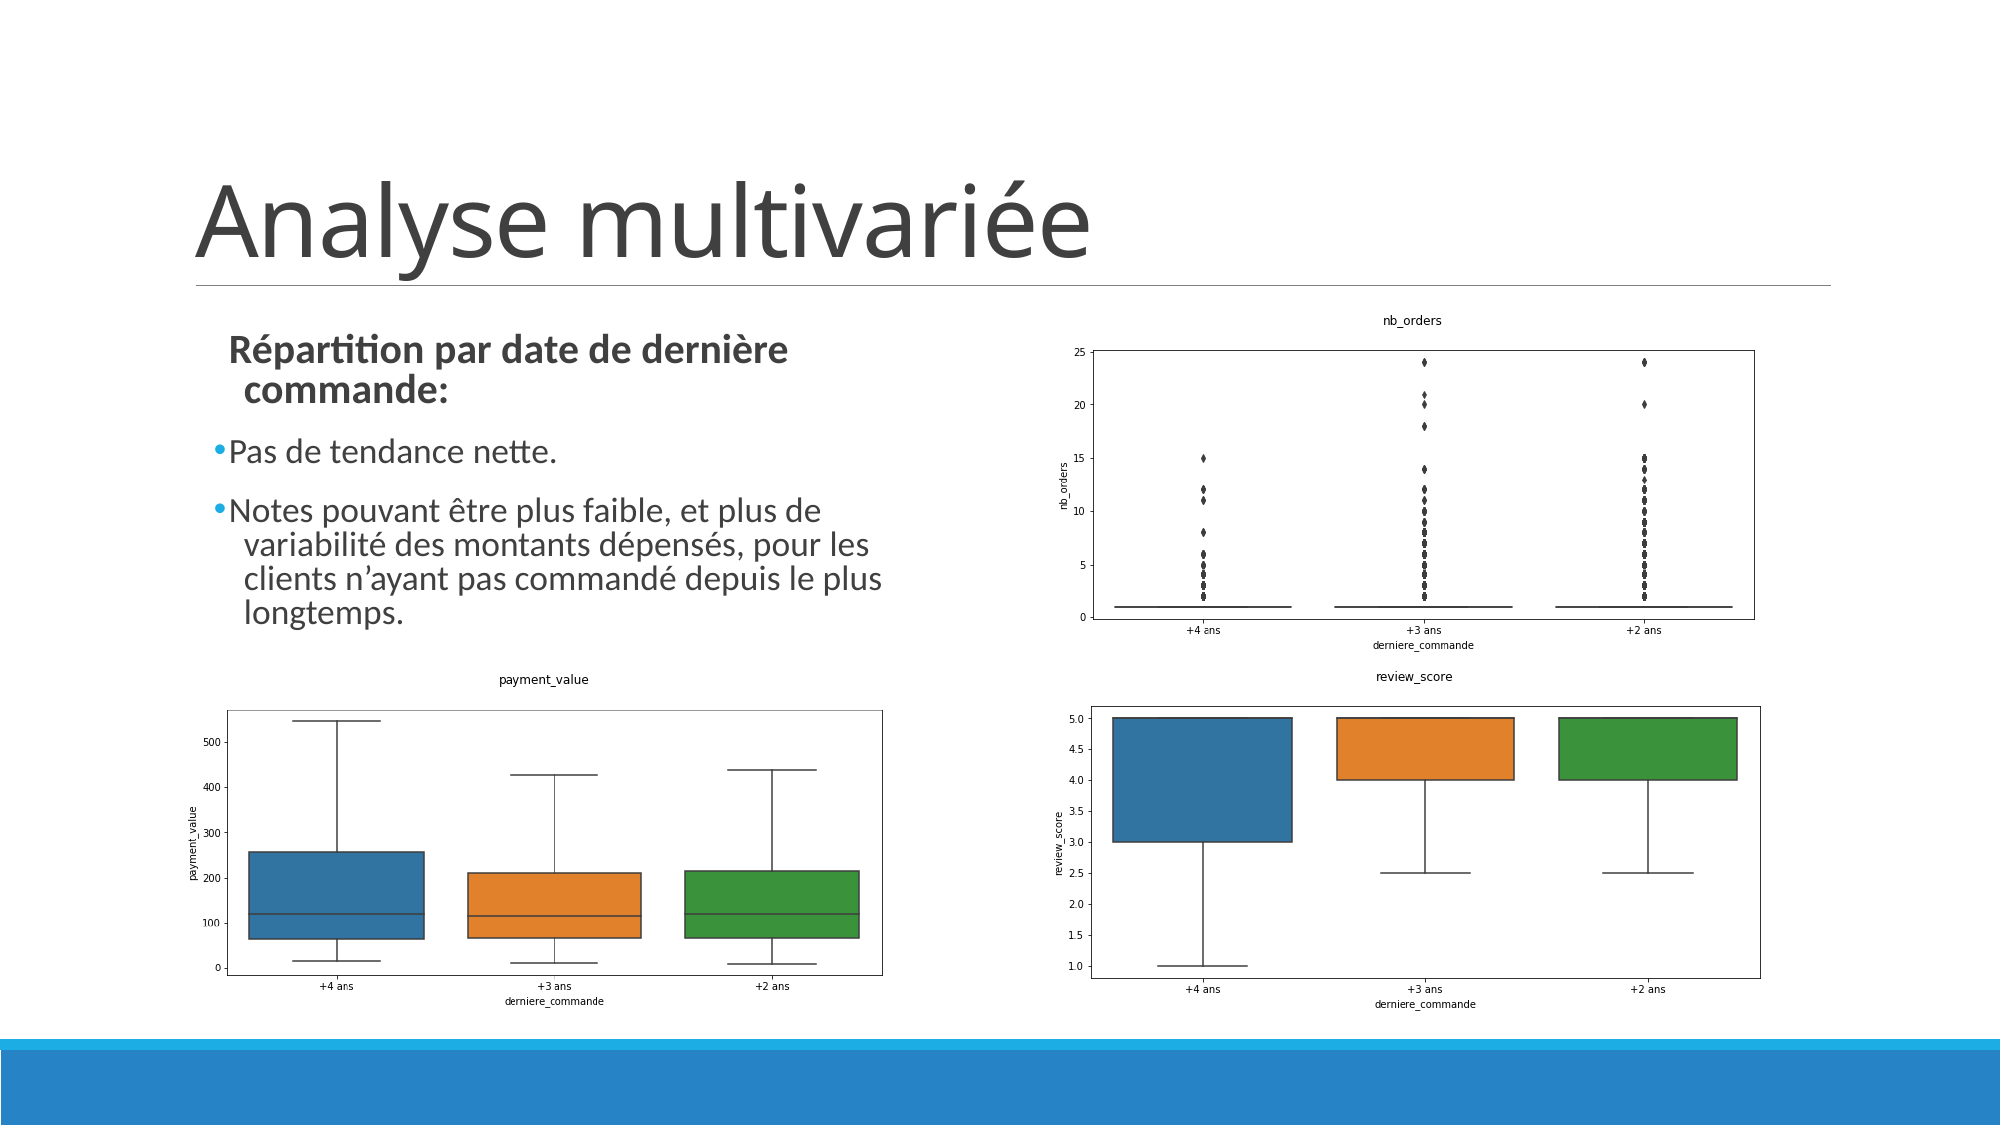

# Analyse multivariée
Répartition par date de dernière commande:
Pas de tendance nette.
Notes pouvant être plus faible, et plus de variabilité des montants dépensés, pour les clients n’ayant pas commandé depuis le plus longtemps.